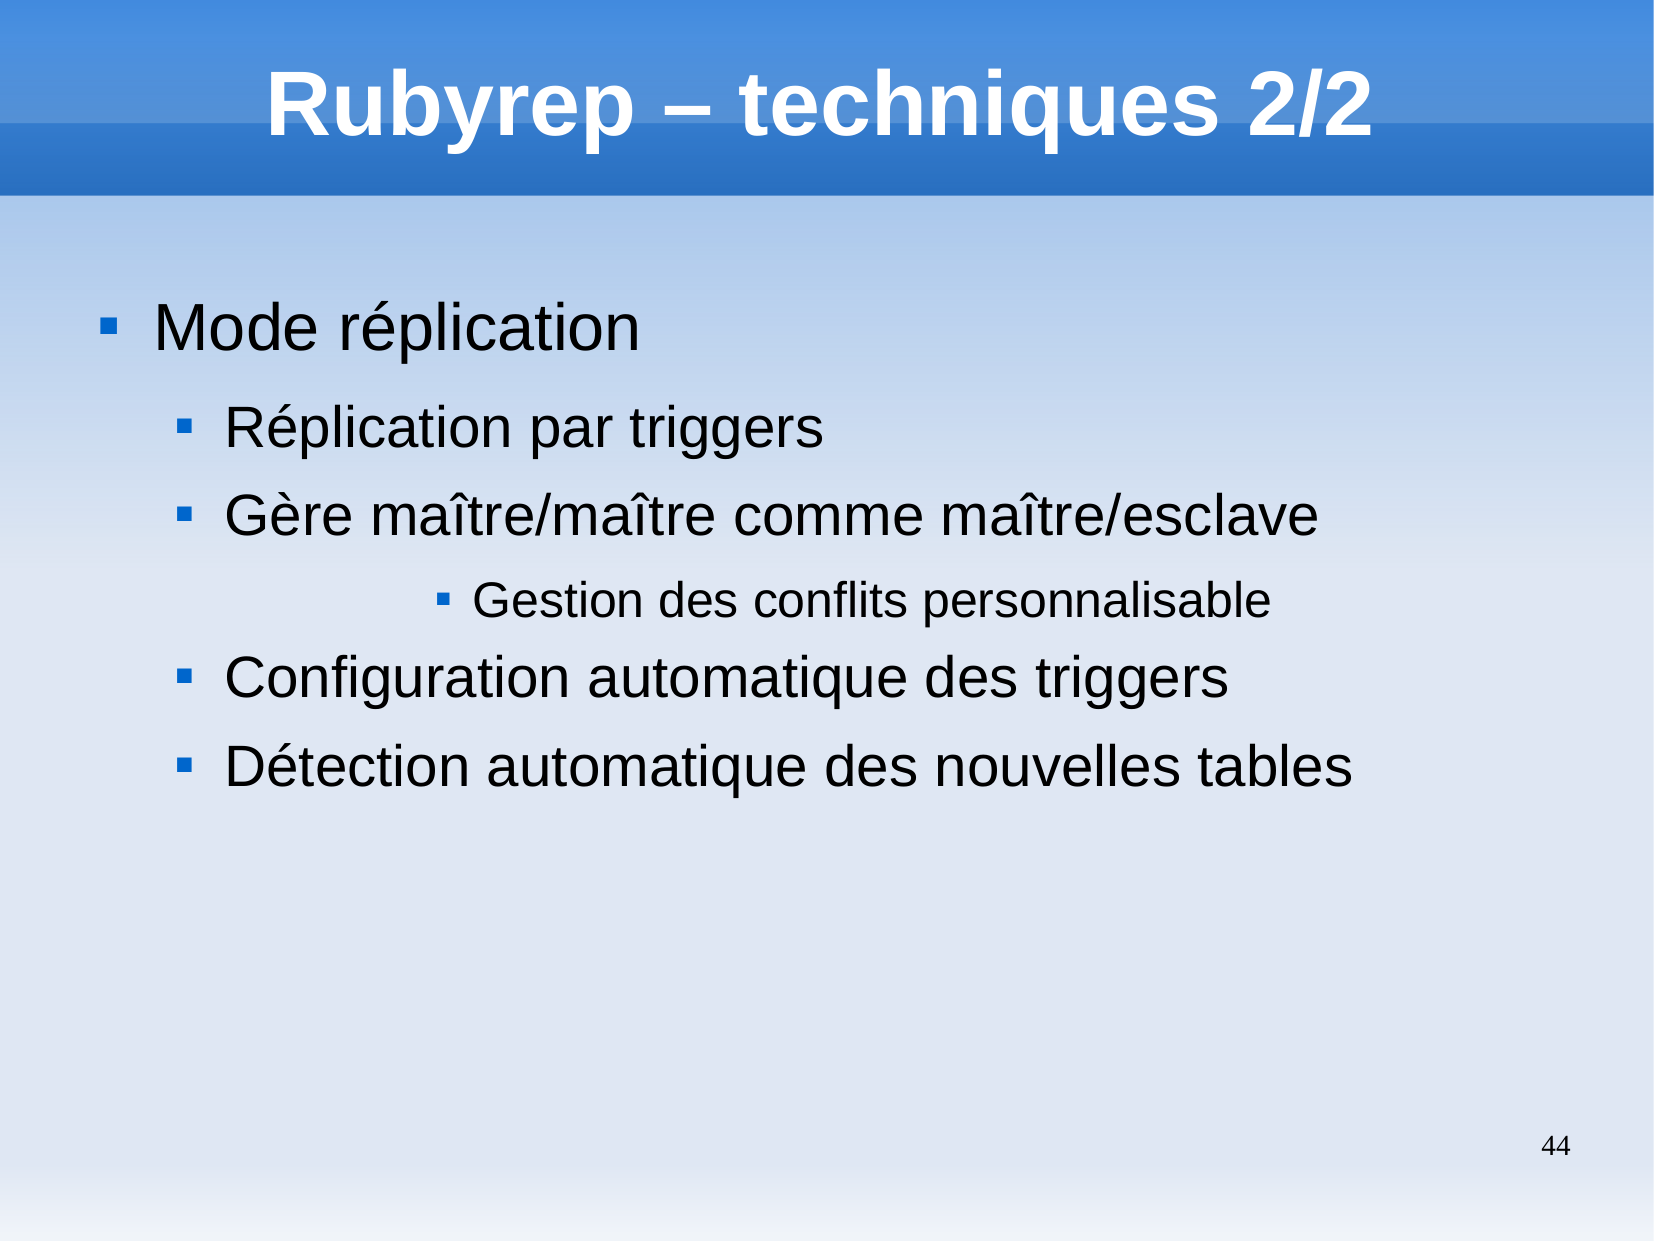

# Rubyrep – techniques 2/2
Mode réplication
Réplication par triggers
Gère maître/maître comme maître/esclave
Gestion des conflits personnalisable
Configuration automatique des triggers
Détection automatique des nouvelles tables
44